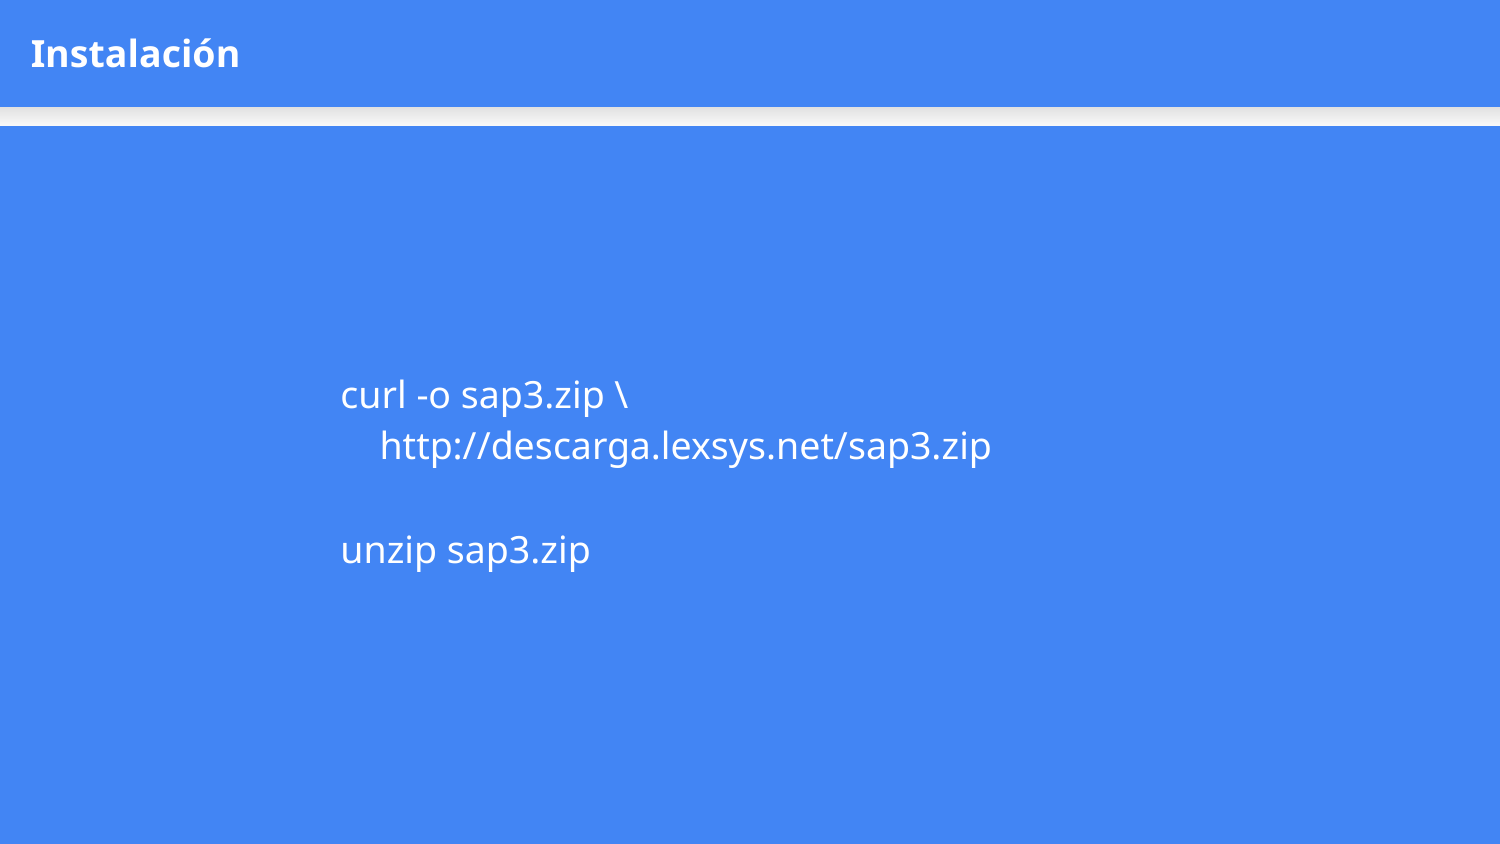

Instalación
curl -o sap3.zip \
 http://descarga.lexsys.net/sap3.zip
unzip sap3.zip